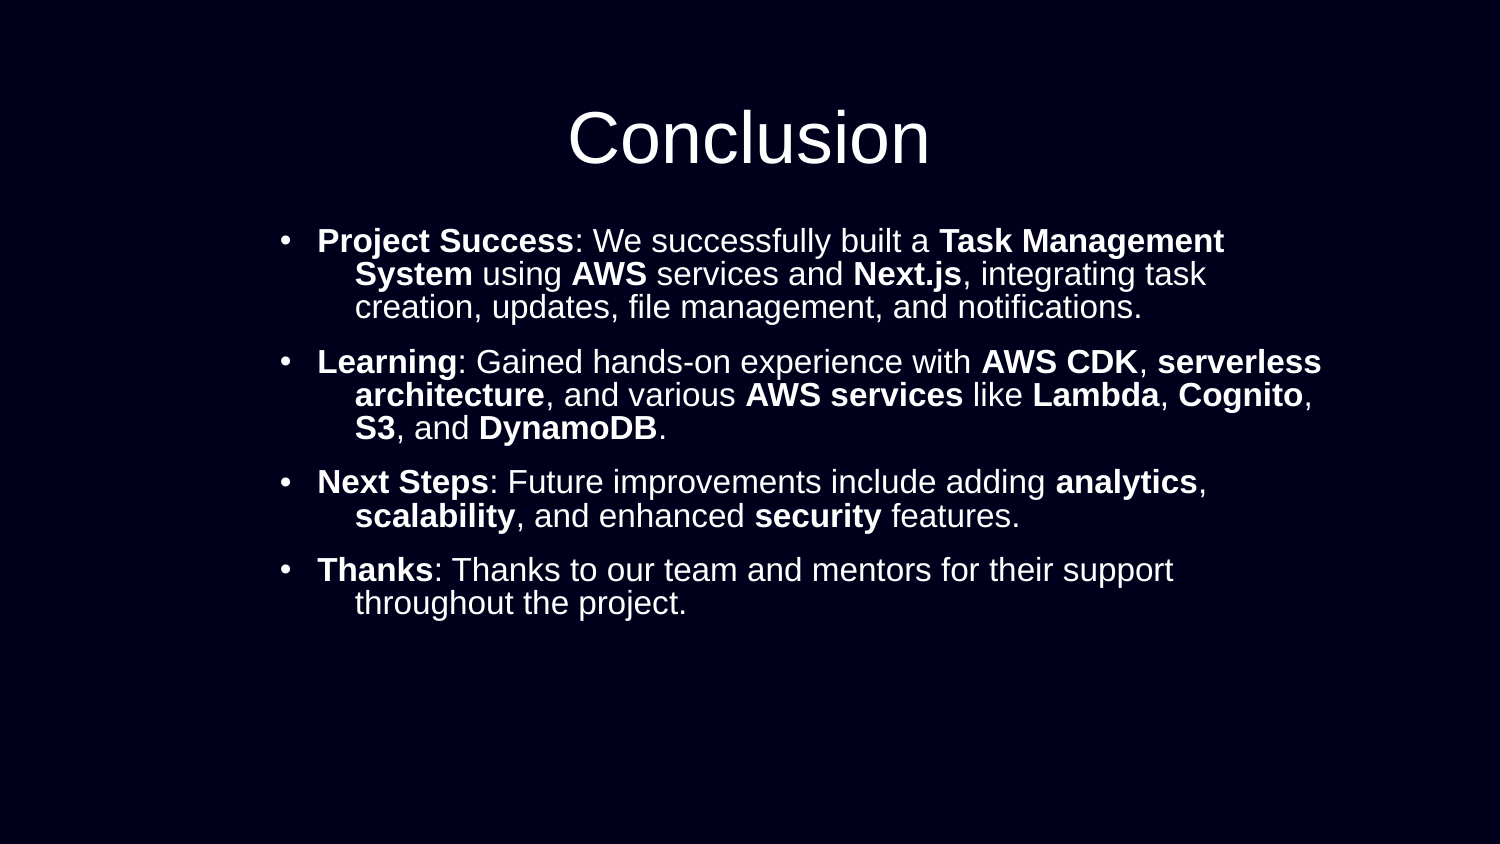

# Conclusion
Project Success: We successfully built a Task Management System using AWS services and Next.js, integrating task creation, updates, file management, and notifications.
Learning: Gained hands-on experience with AWS CDK, serverless architecture, and various AWS services like Lambda, Cognito, S3, and DynamoDB.
Next Steps: Future improvements include adding analytics, scalability, and enhanced security features.
Thanks: Thanks to our team and mentors for their support throughout the project.